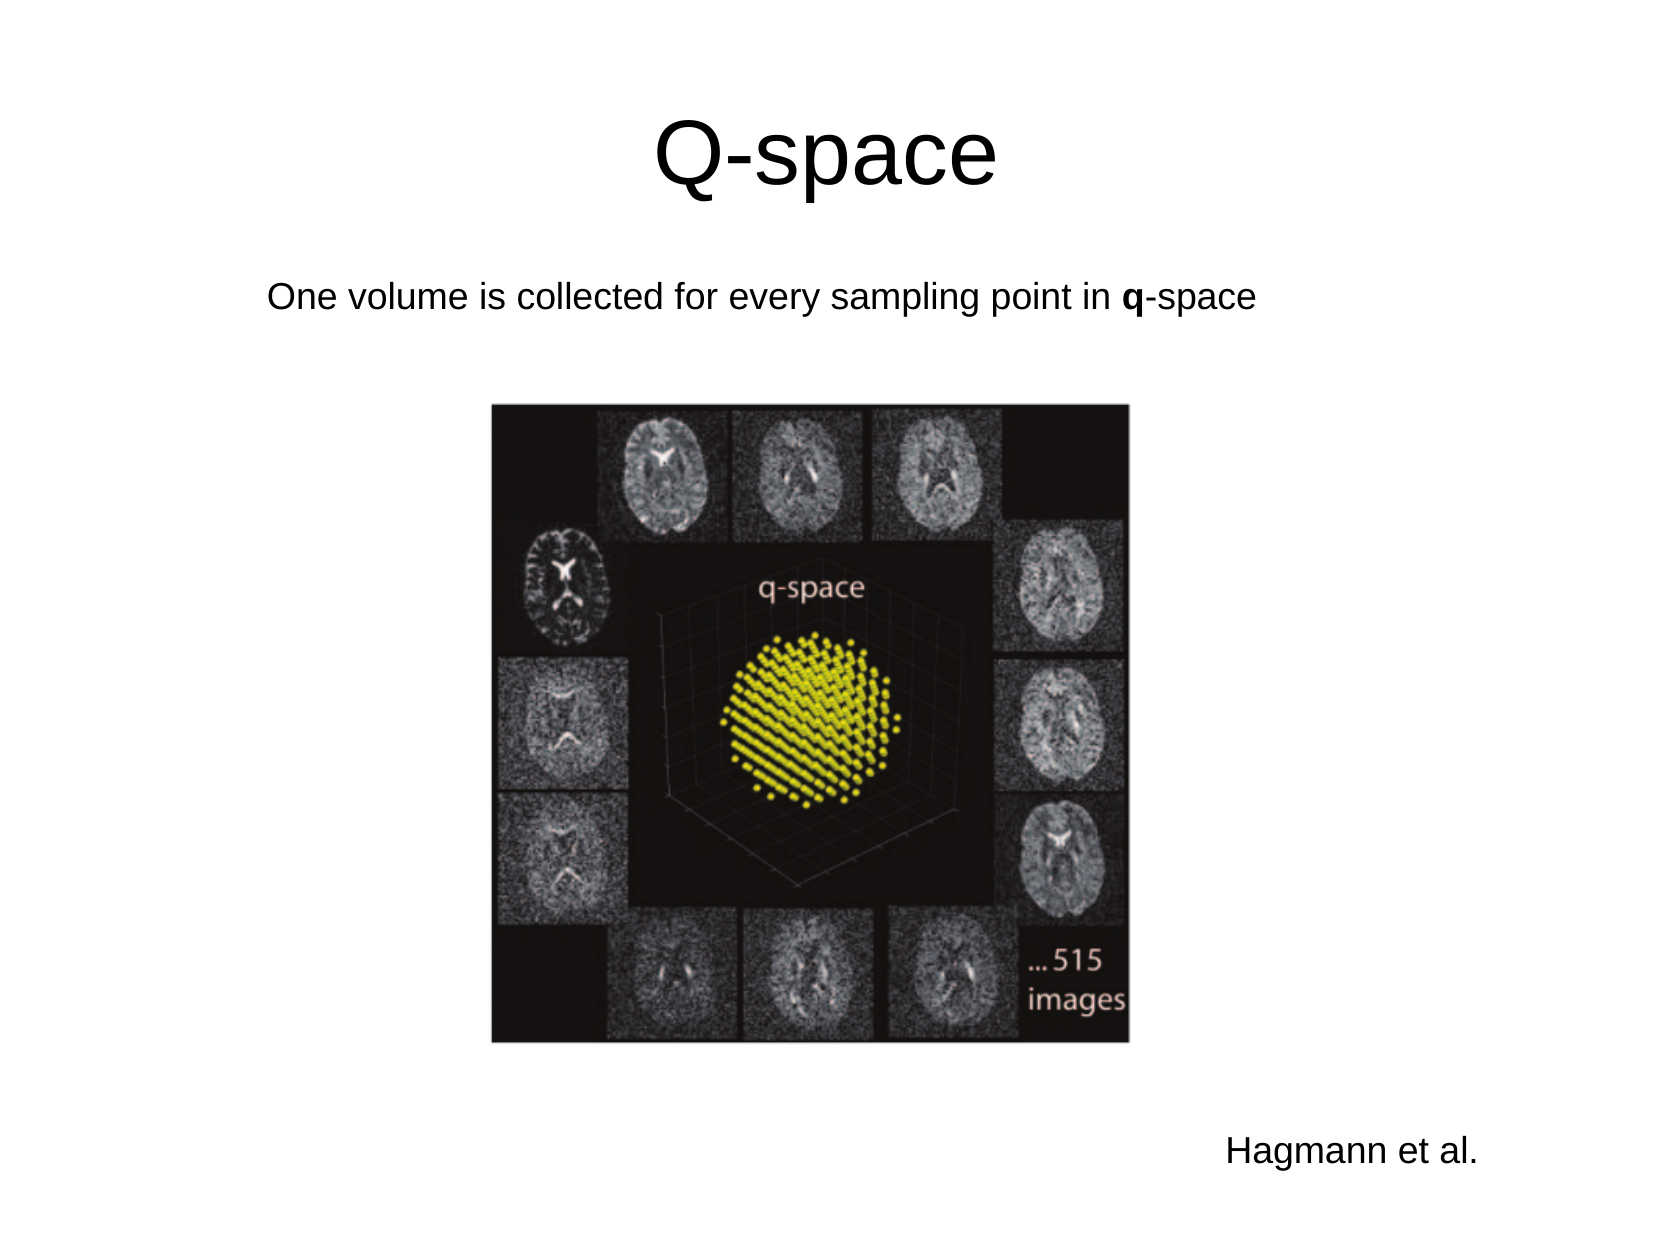

# Q-space
One volume is collected for every sampling point in q-space
Hagmann et al.